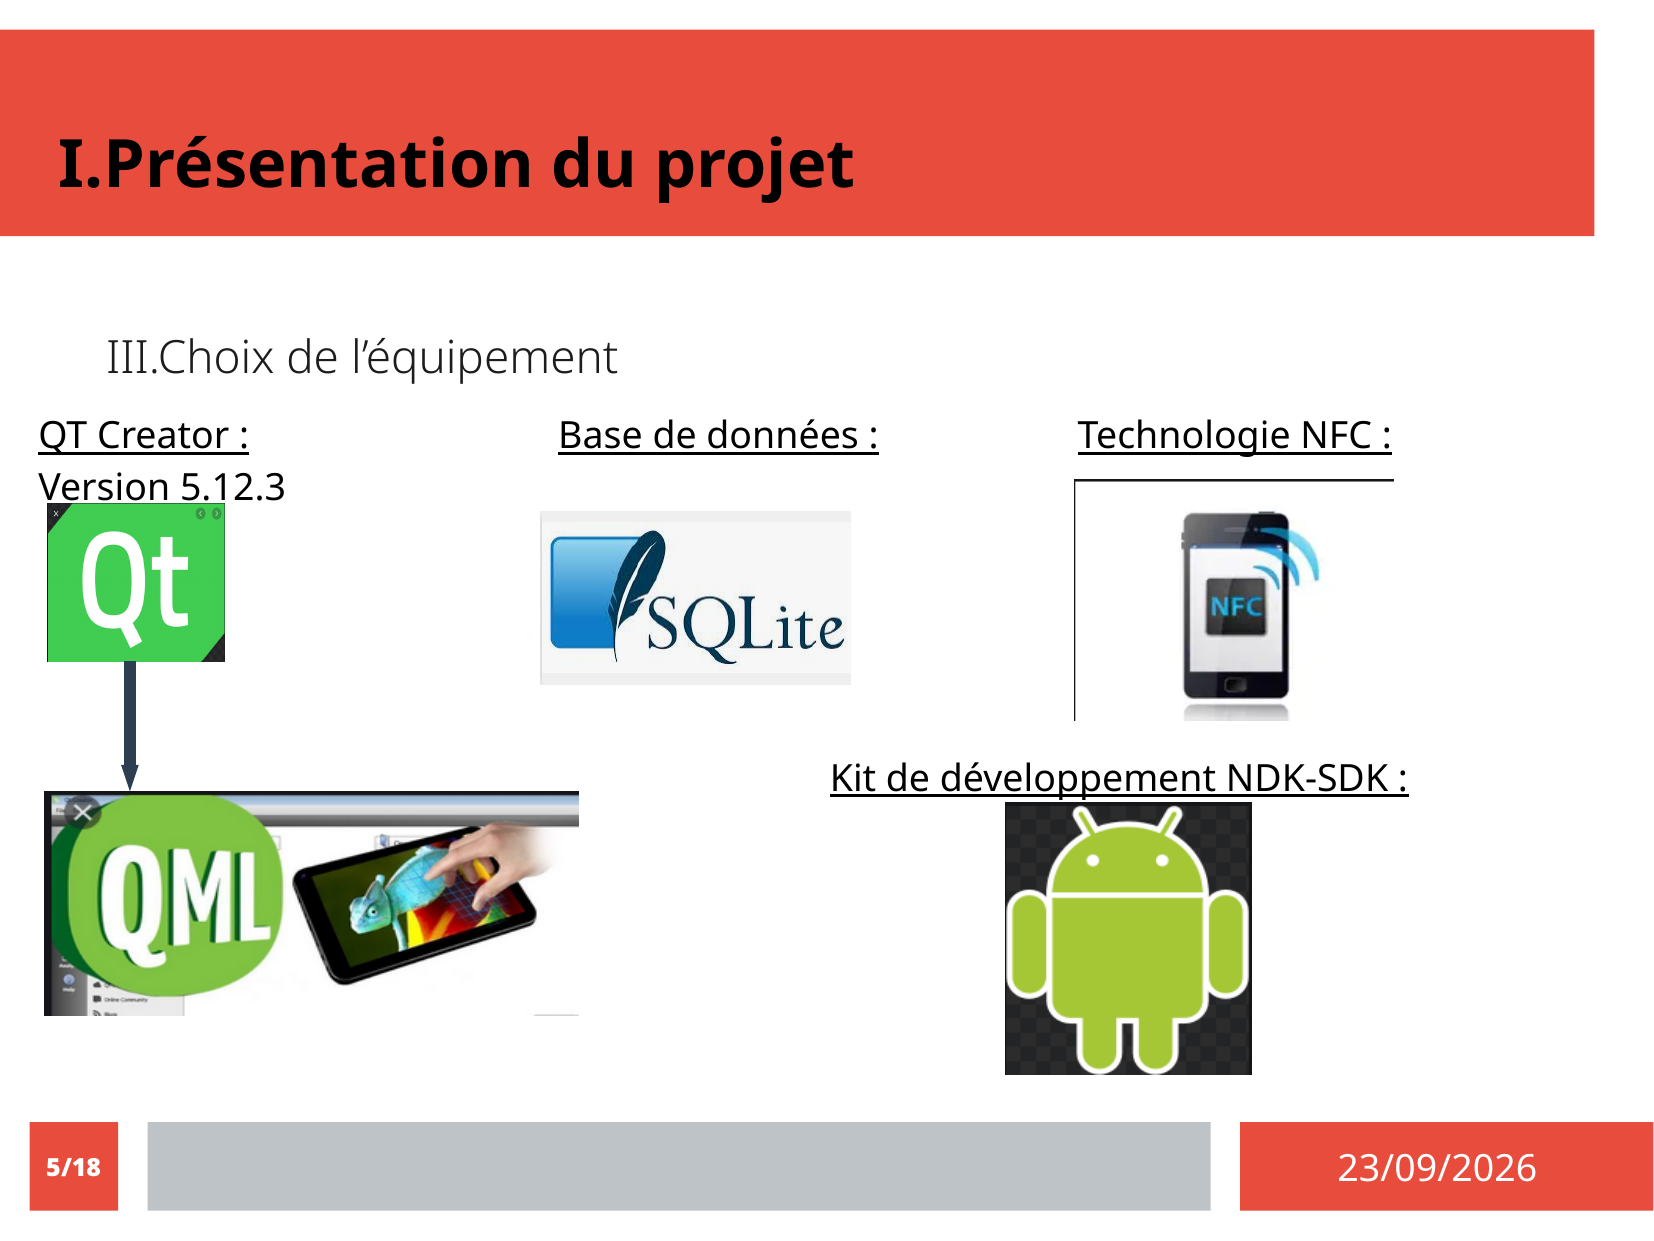

# I.Présentation du projet
III.Choix de l’équipement
QT Creator :
Version 5.12.3
Base de données :
Technologie NFC :
Kit de développement NDK-SDK :
5